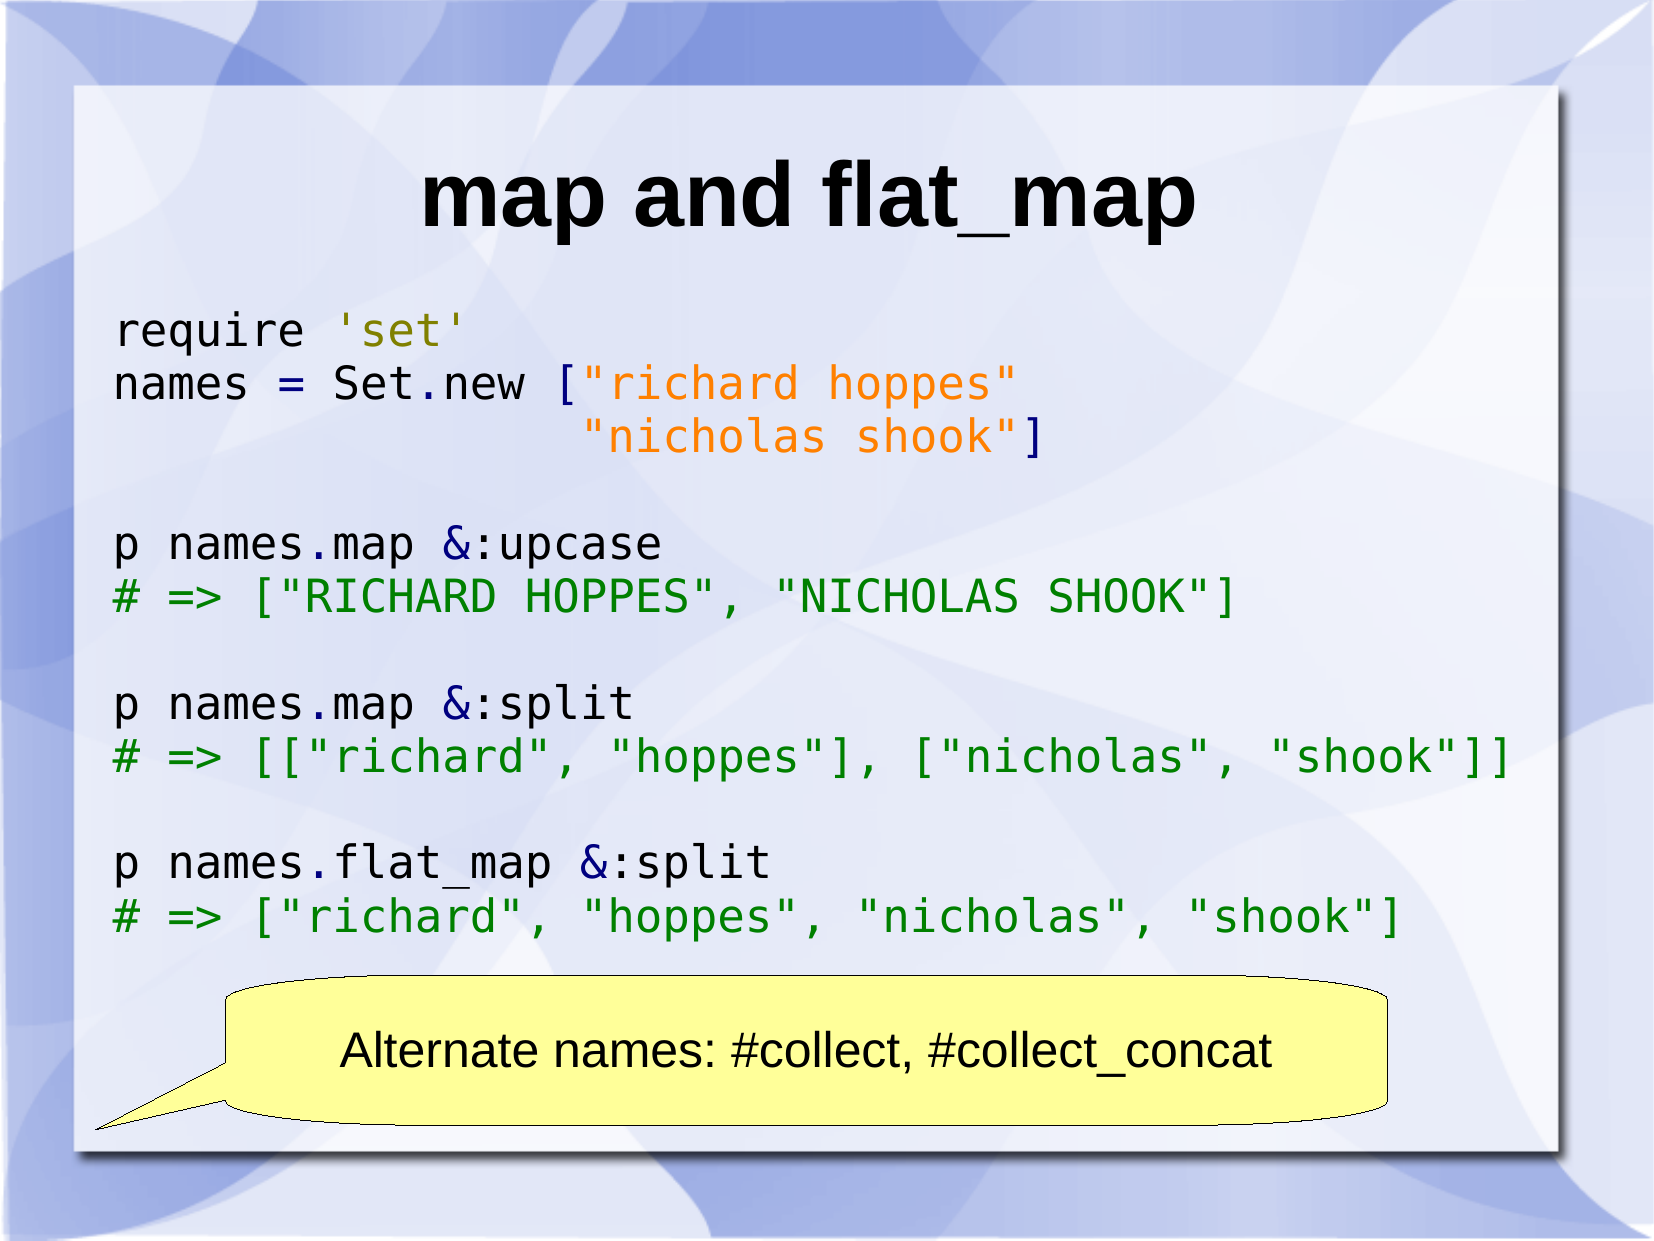

# map and flat_map
require 'set'
names = Set.new ["richard hoppes"
 "nicholas shook"]
p names.map &:upcase
# => ["RICHARD HOPPES", "NICHOLAS SHOOK"]
p names.map &:split
# => [["richard", "hoppes"], ["nicholas", "shook"]]
p names.flat_map &:split
# => ["richard", "hoppes", "nicholas", "shook"]
Alternate names: #collect, #collect_concat